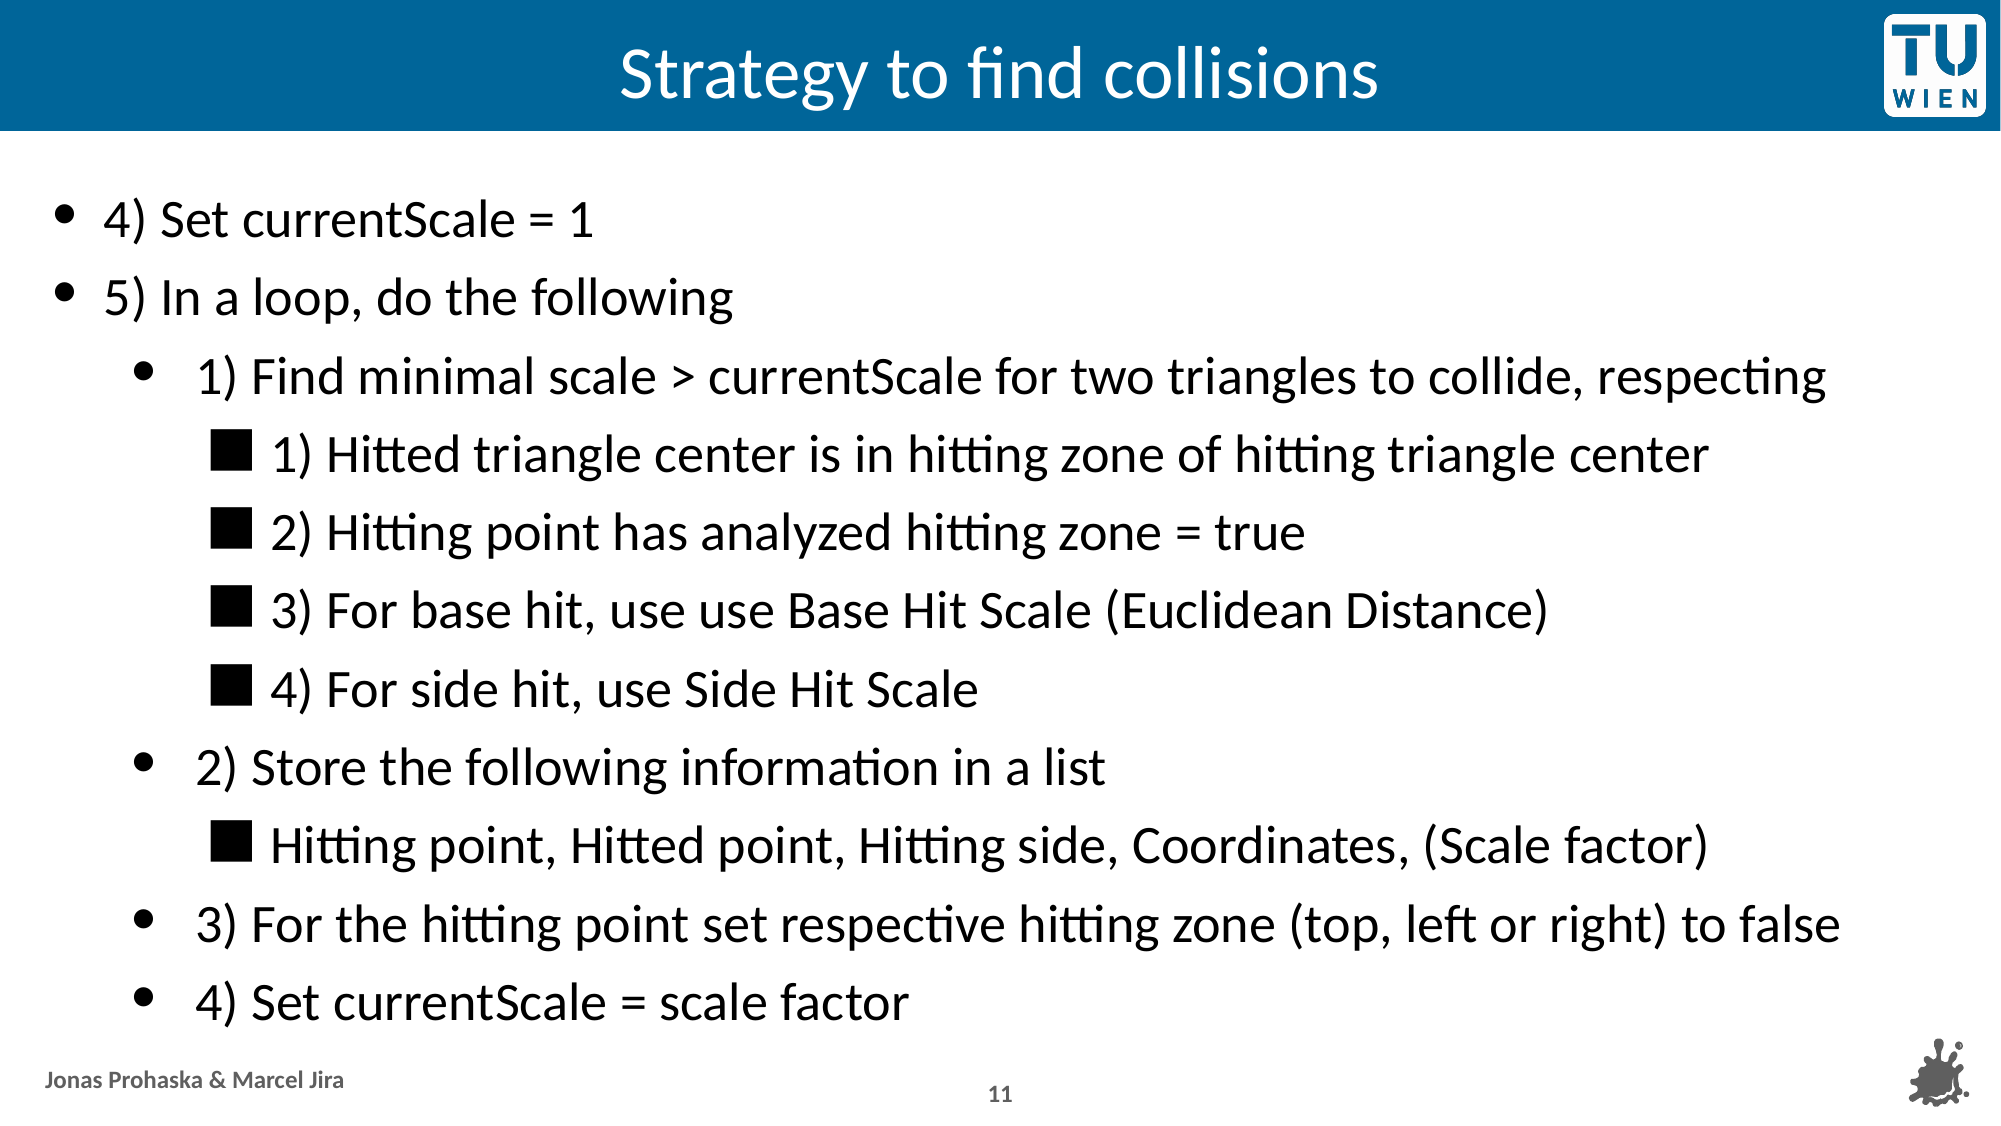

Strategy to find collisions
4) Set currentScale = 1
5) In a loop, do the following
1) Find minimal scale > currentScale for two triangles to collide, respecting
1) Hitted triangle center is in hitting zone of hitting triangle center
2) Hitting point has analyzed hitting zone = true
3) For base hit, use use Base Hit Scale (Euclidean Distance)
4) For side hit, use Side Hit Scale
2) Store the following information in a list
Hitting point, Hitted point, Hitting side, Coordinates, (Scale factor)
3) For the hitting point set respective hitting zone (top, left or right) to false
4) Set currentScale = scale factor
Jonas Prohaska & Marcel Jira